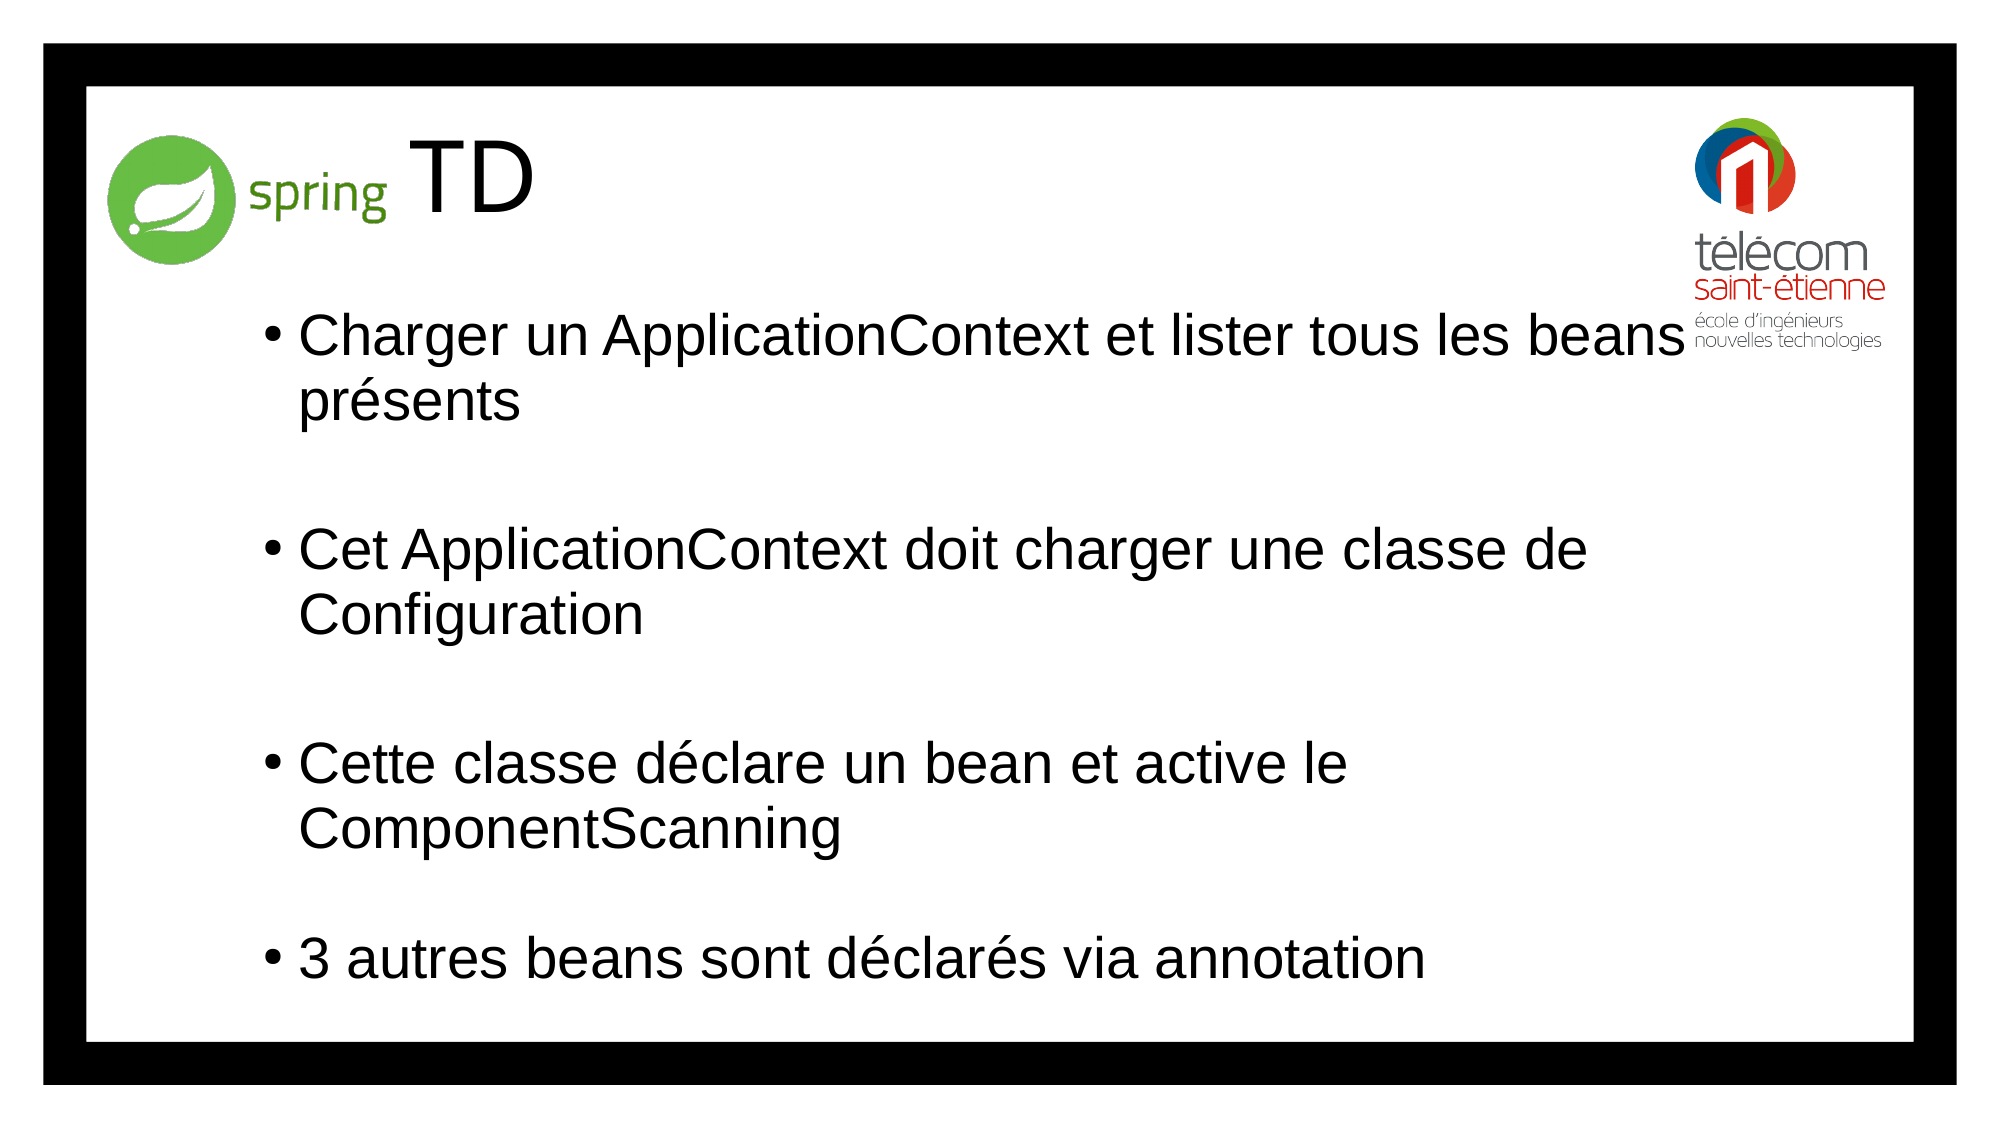

# TD
Charger un ApplicationContext et lister tous les beans présents
Cet ApplicationContext doit charger une classe de Configuration
Cette classe déclare un bean et active le ComponentScanning
3 autres beans sont déclarés via annotation